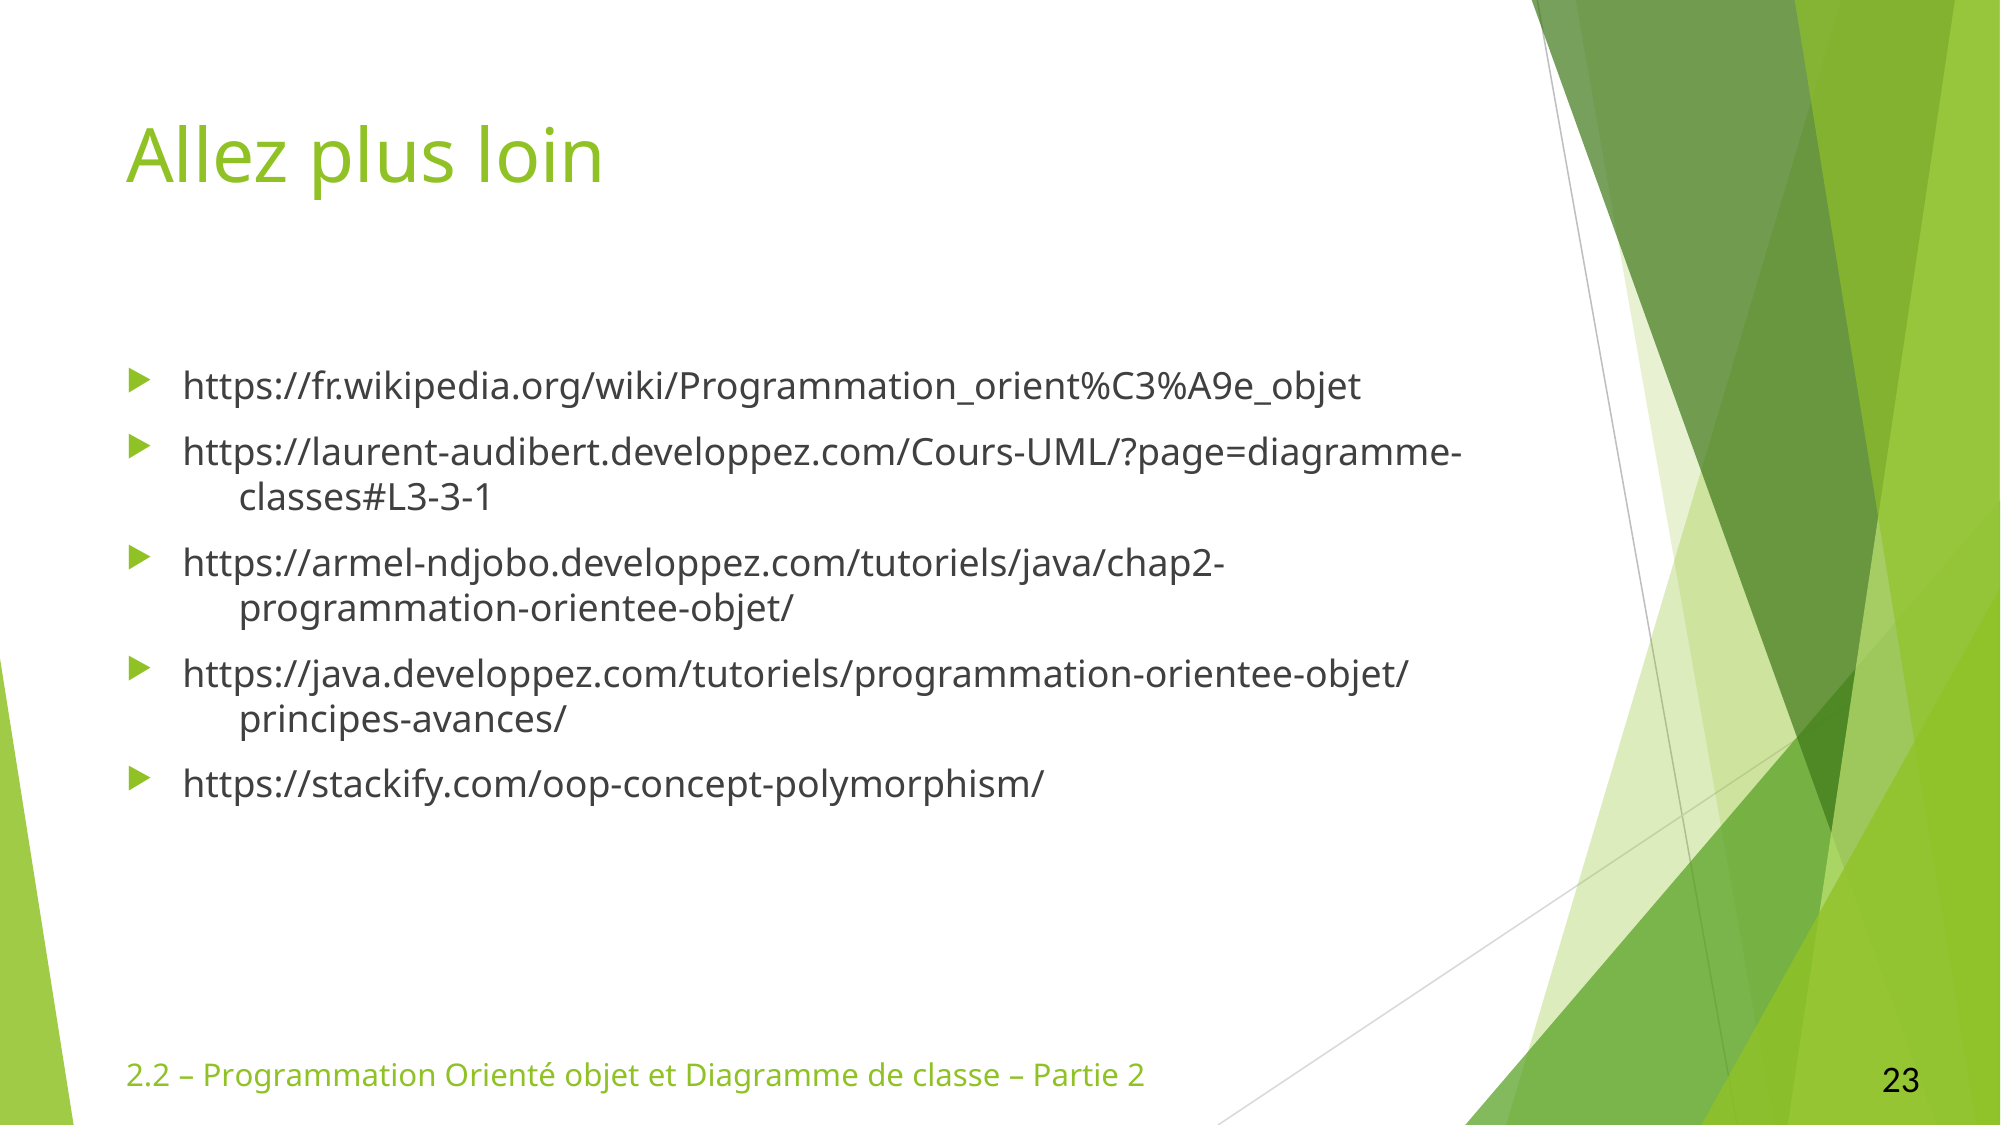

# Allez plus loin
https://fr.wikipedia.org/wiki/Programmation_orient%C3%A9e_objet
https://laurent-audibert.developpez.com/Cours-UML/?page=diagramme-classes#L3-3-1
https://armel-ndjobo.developpez.com/tutoriels/java/chap2-programmation-orientee-objet/
https://java.developpez.com/tutoriels/programmation-orientee-objet/principes-avances/
https://stackify.com/oop-concept-polymorphism/
2.2 – Programmation Orienté objet et Diagramme de classe – Partie 2